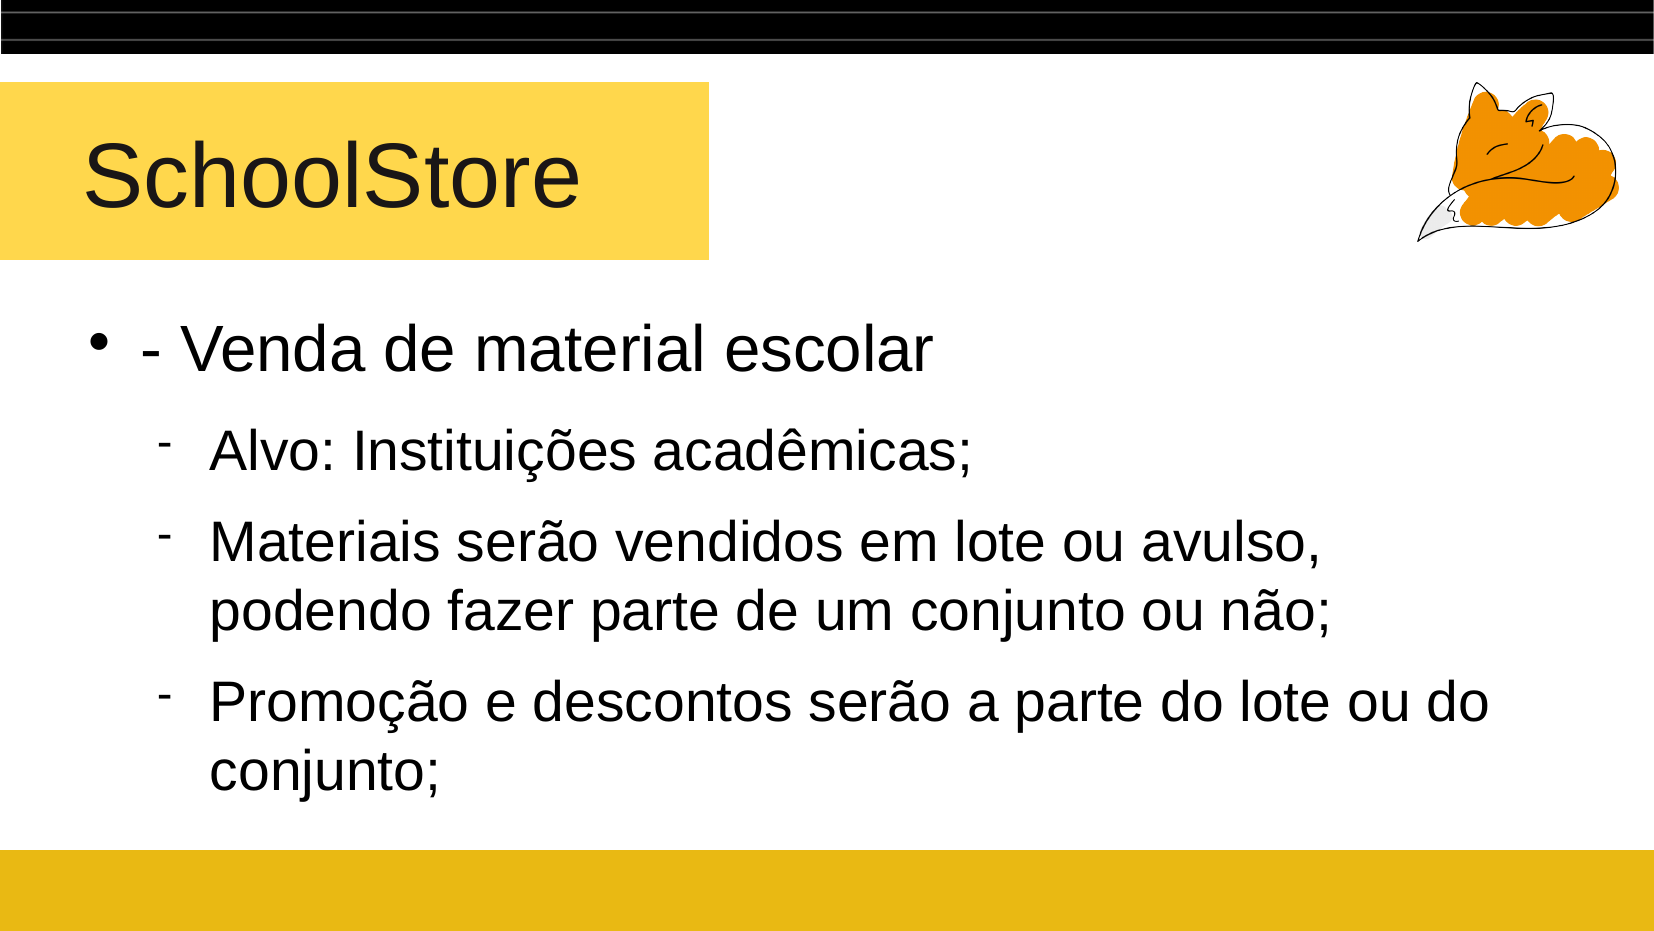

SchoolStore
- Venda de material escolar
Alvo: Instituições acadêmicas;
Materiais serão vendidos em lote ou avulso, podendo fazer parte de um conjunto ou não;
Promoção e descontos serão a parte do lote ou do conjunto;